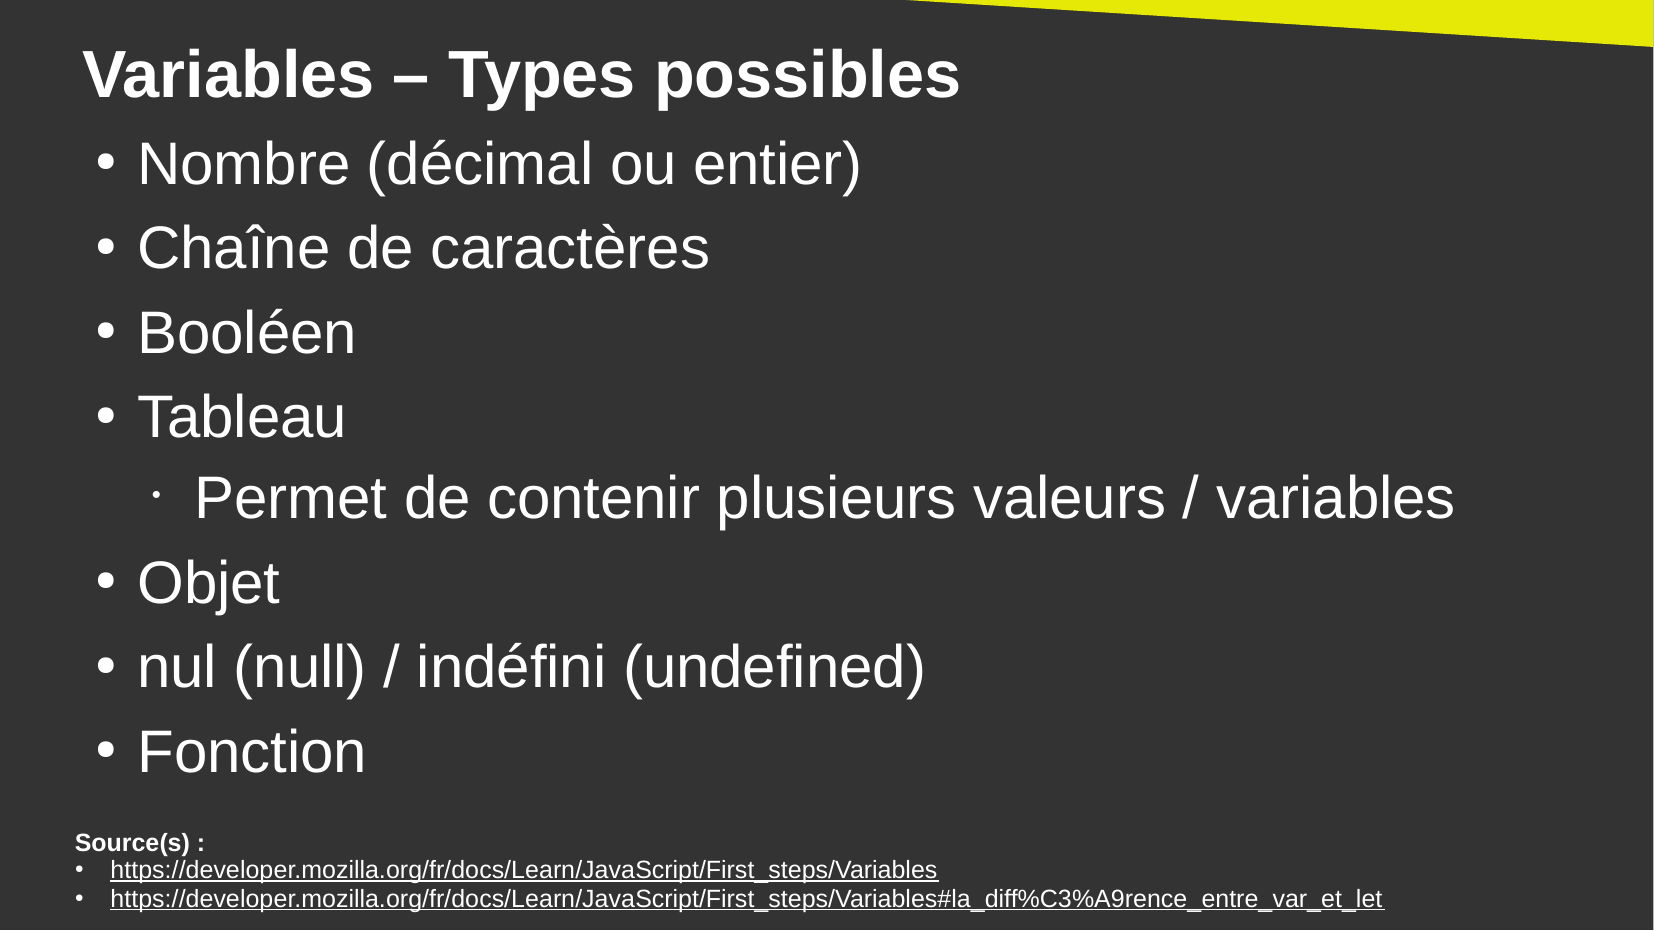

# Variables – Types possibles
Nombre (décimal ou entier)
Chaîne de caractères
Booléen
Tableau
Permet de contenir plusieurs valeurs / variables
Objet
nul (null) / indéfini (undefined)
Fonction
Source(s) :
https://developer.mozilla.org/fr/docs/Learn/JavaScript/First_steps/Variables
https://developer.mozilla.org/fr/docs/Learn/JavaScript/First_steps/Variables#la_diff%C3%A9rence_entre_var_et_let